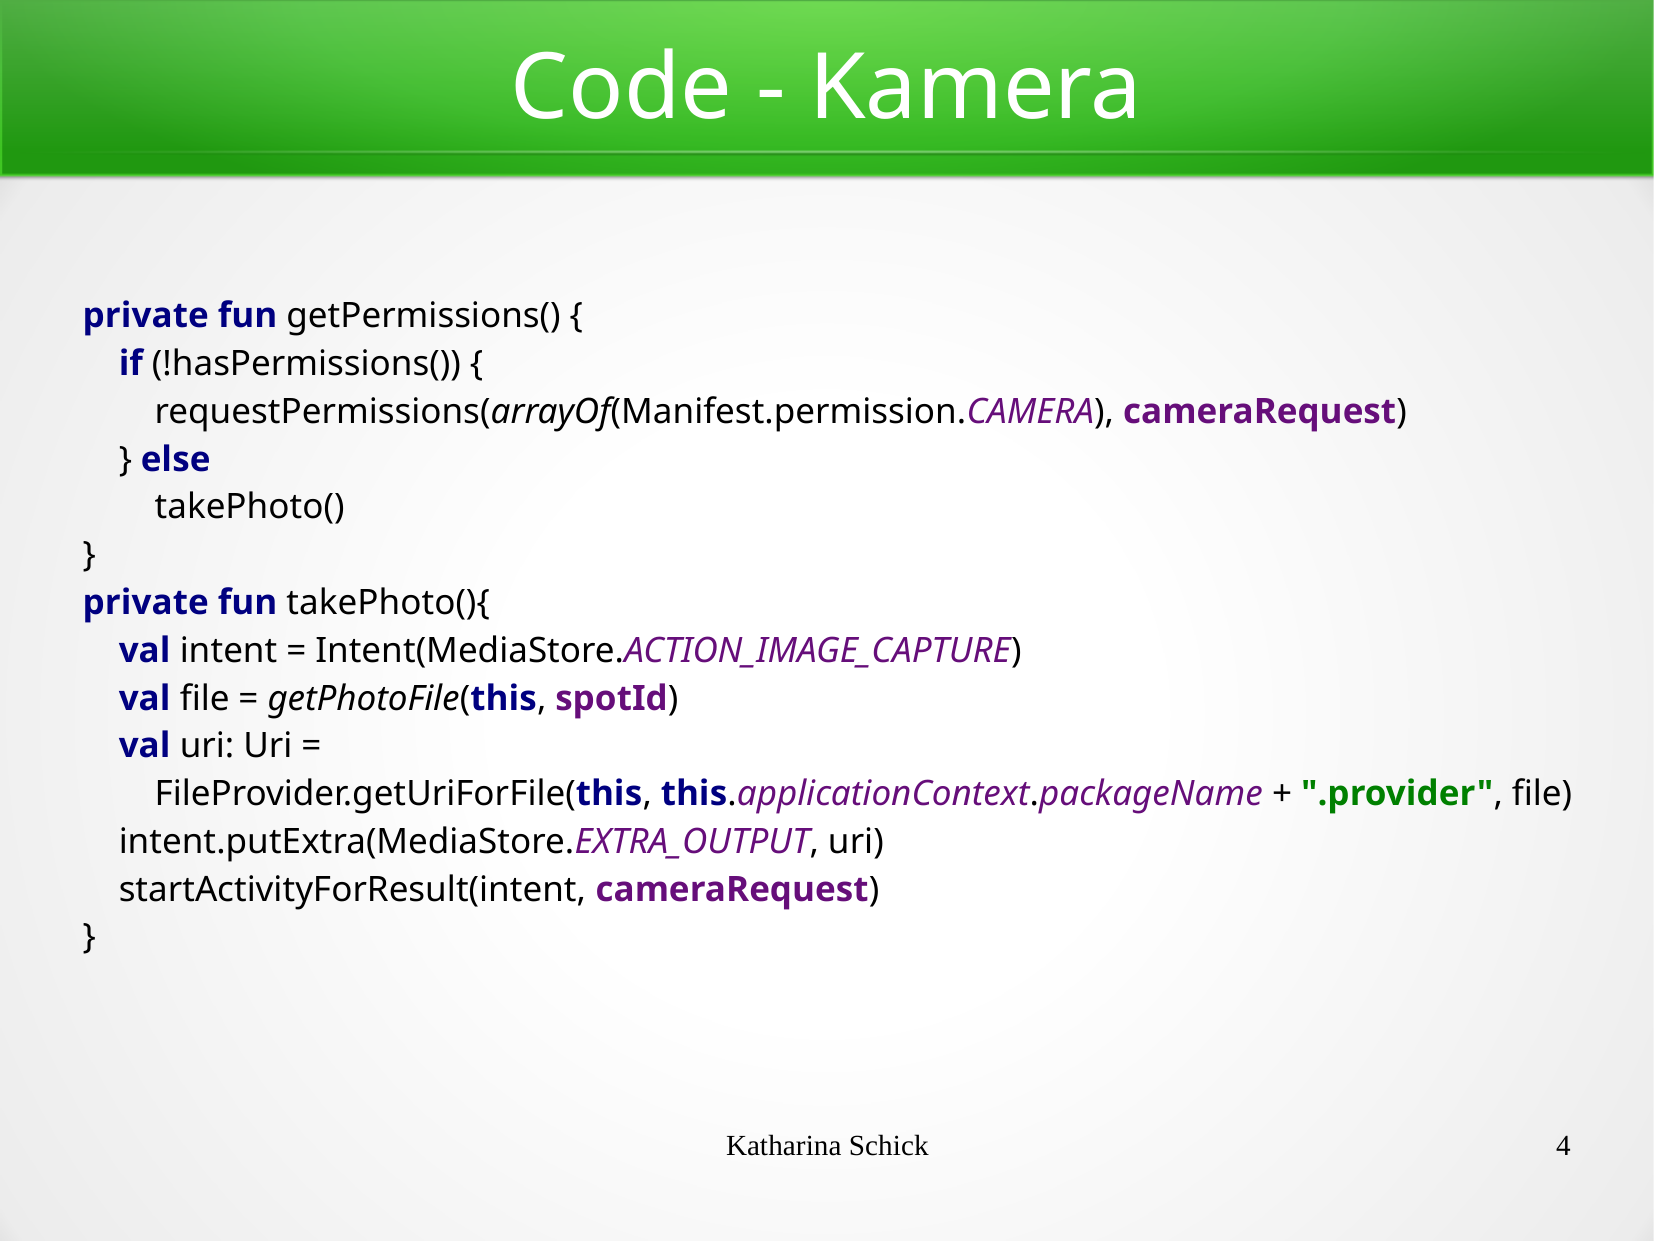

# Code - Kamera
private fun getPermissions() {
 if (!hasPermissions()) {
 requestPermissions(arrayOf(Manifest.permission.CAMERA), cameraRequest)
 } else
 takePhoto()
}
private fun takePhoto(){
 val intent = Intent(MediaStore.ACTION_IMAGE_CAPTURE)
 val file = getPhotoFile(this, spotId)
 val uri: Uri =
 FileProvider.getUriForFile(this, this.applicationContext.packageName + ".provider", file)
 intent.putExtra(MediaStore.EXTRA_OUTPUT, uri)
 startActivityForResult(intent, cameraRequest)
}
Katharina Schick
4